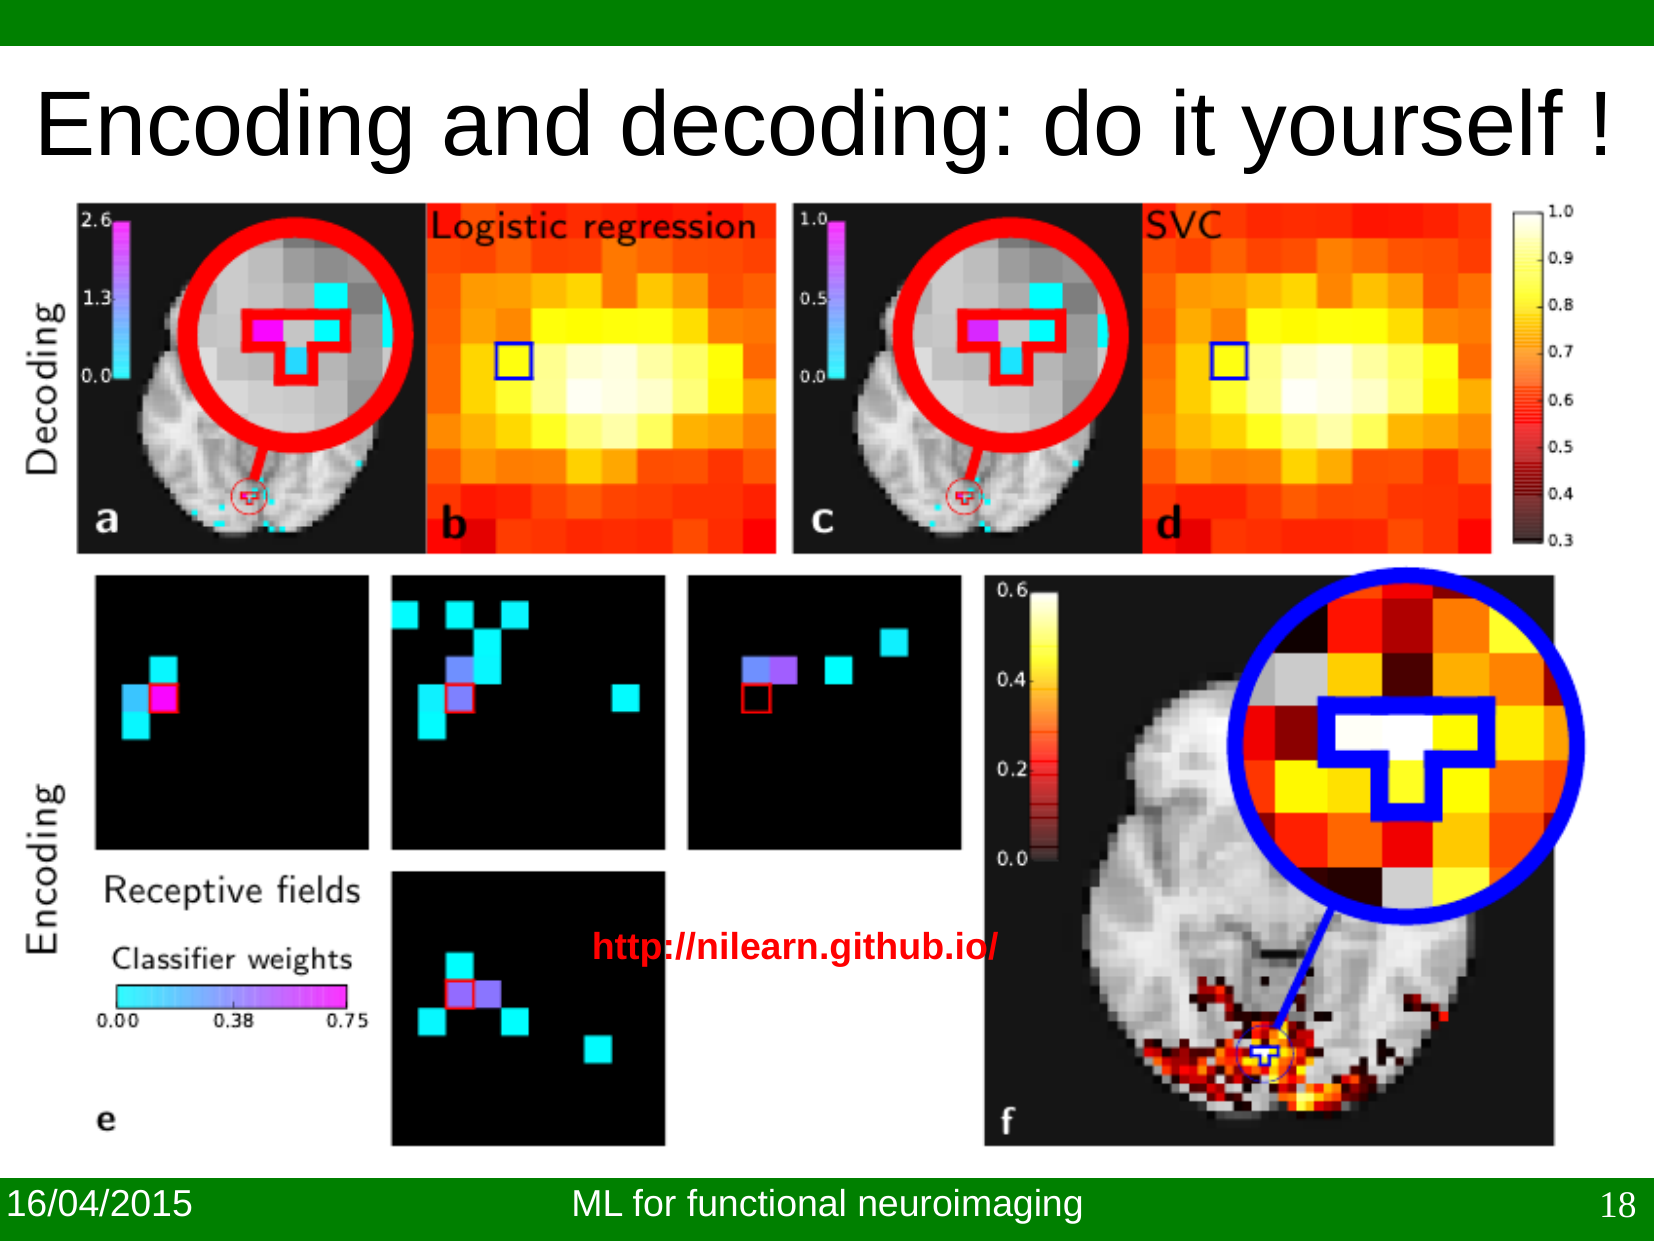

# Encoding and decoding: do it yourself !
http://nilearn.github.io/
18